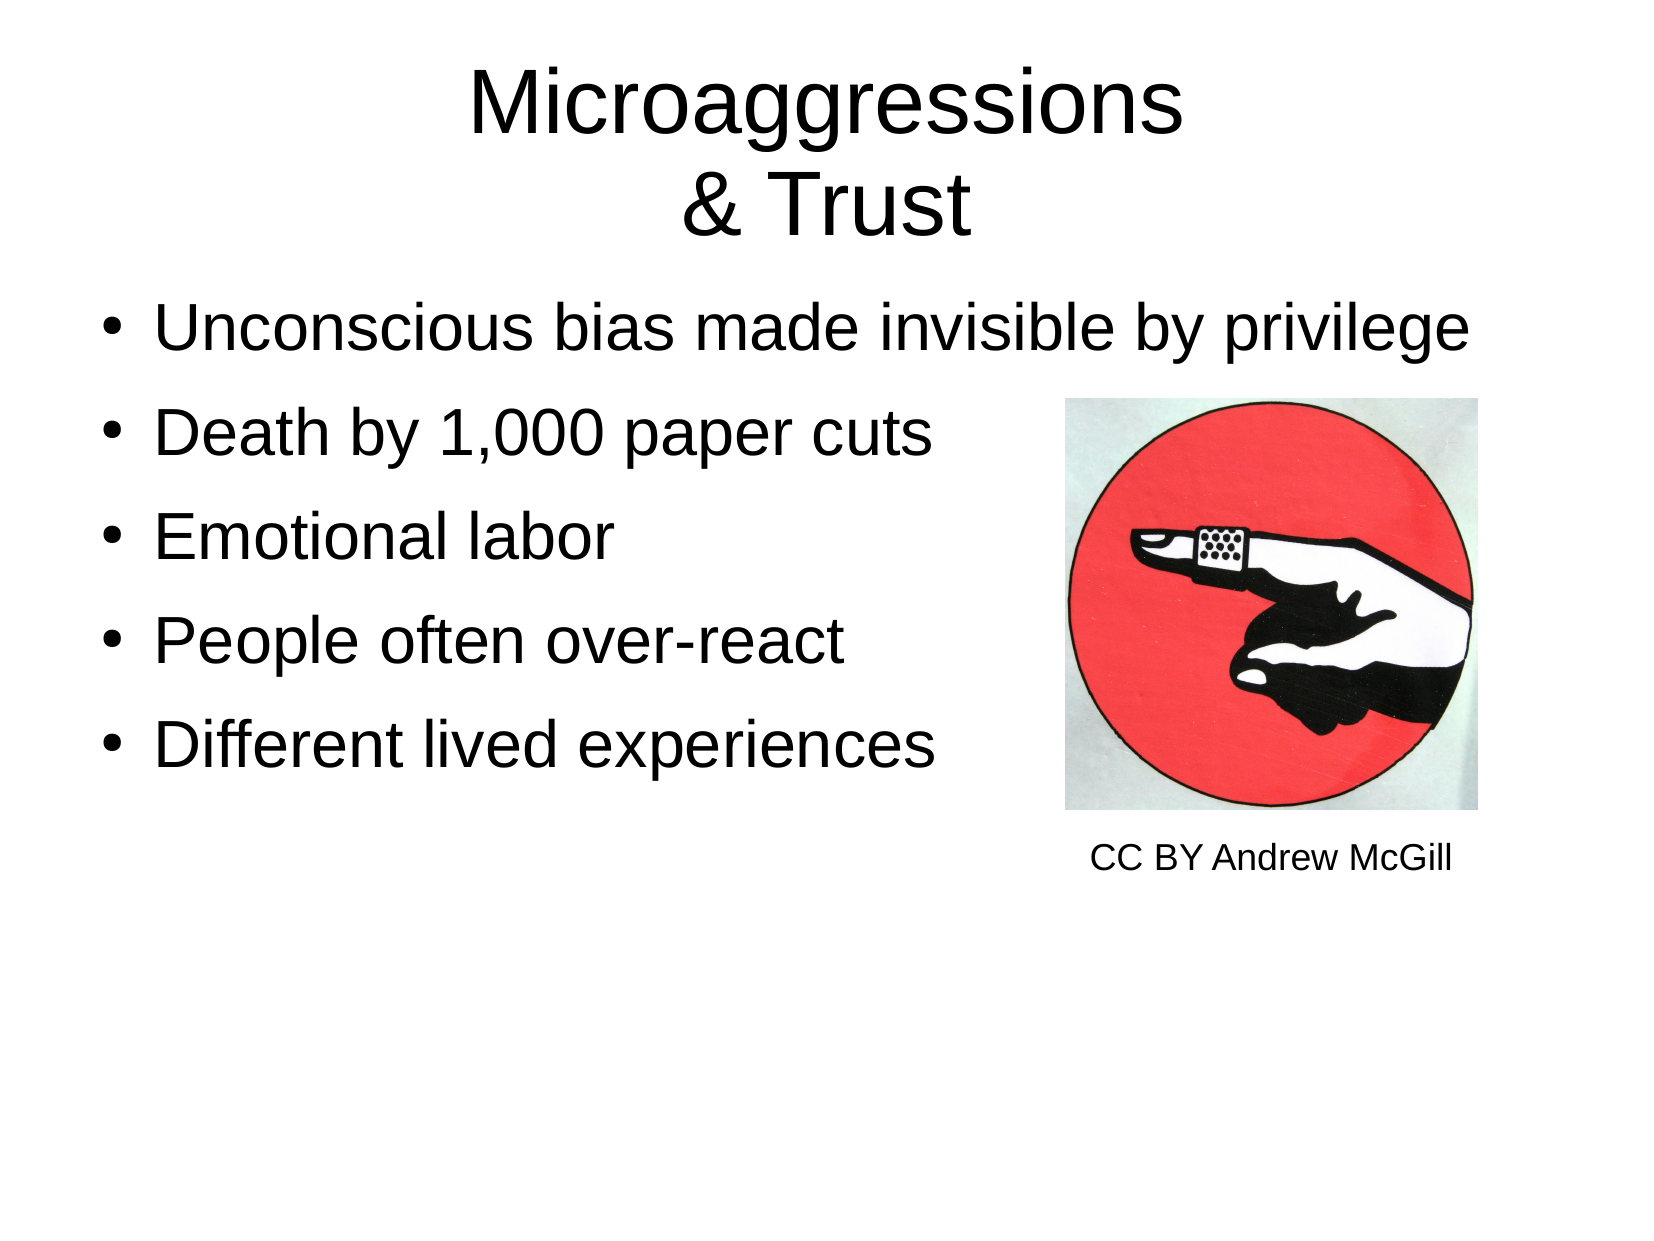

# Microaggressions & Trust
Unconscious bias made invisible by privilege
Death by 1,000 paper cuts
Emotional labor
People often over-react
Different lived experiences
CC BY Andrew McGill